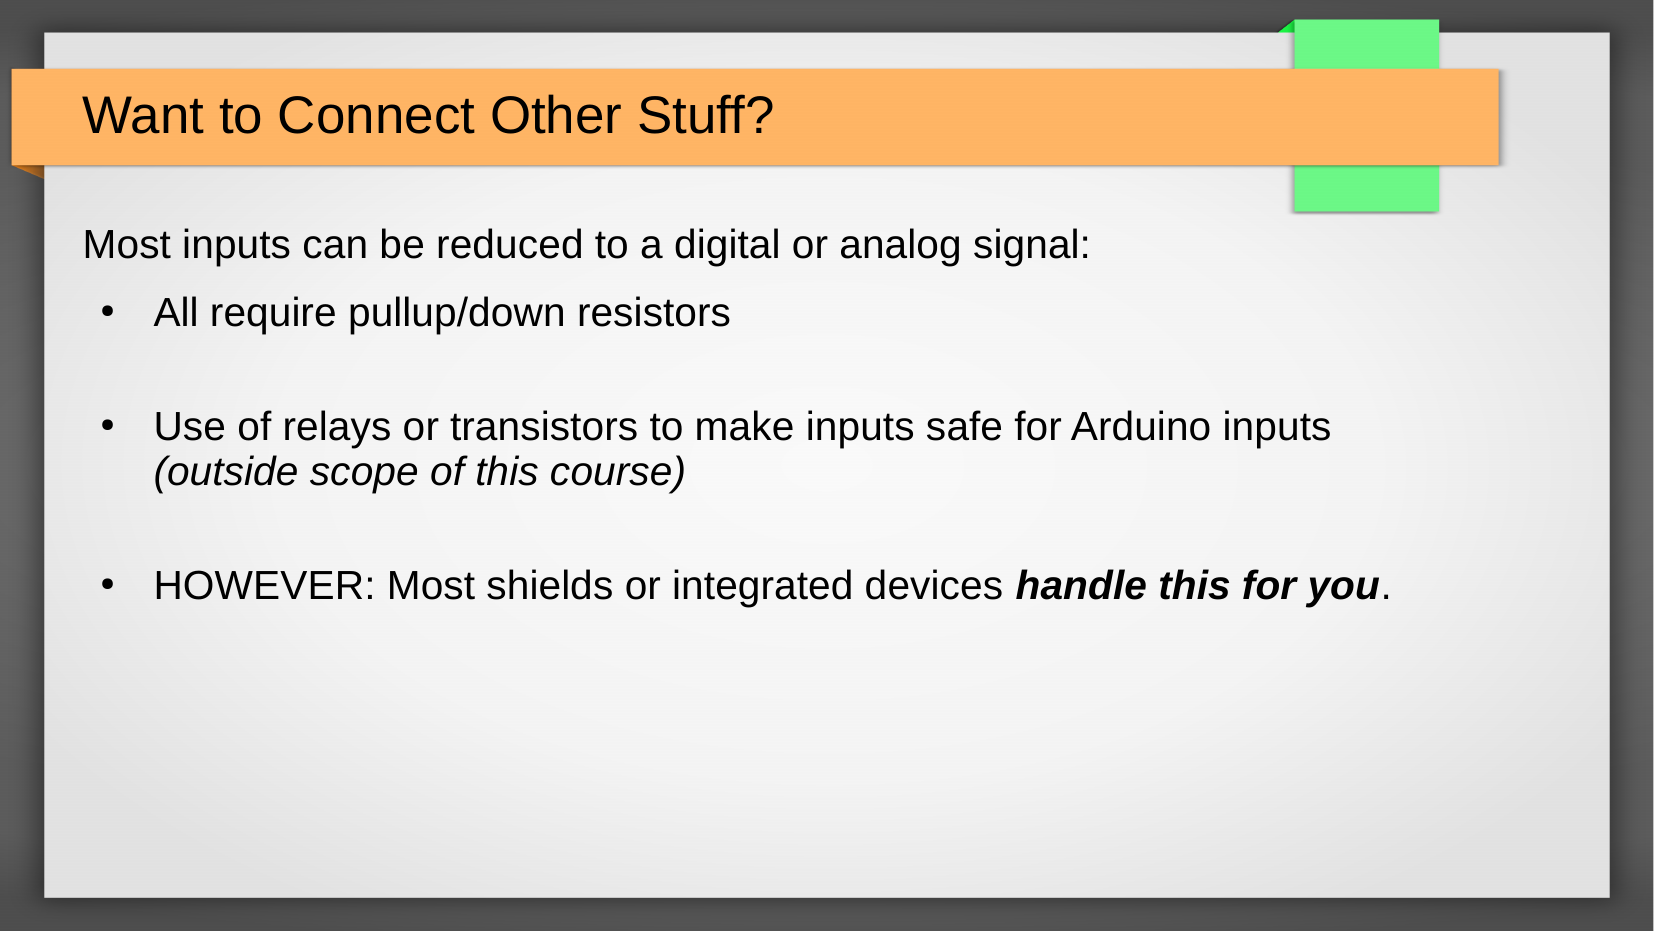

# Want to Connect Other Stuff?
Most inputs can be reduced to a digital or analog signal:
All require pullup/down resistors
Use of relays or transistors to make inputs safe for Arduino inputs
(outside scope of this course)
HOWEVER: Most shields or integrated devices handle this for you.